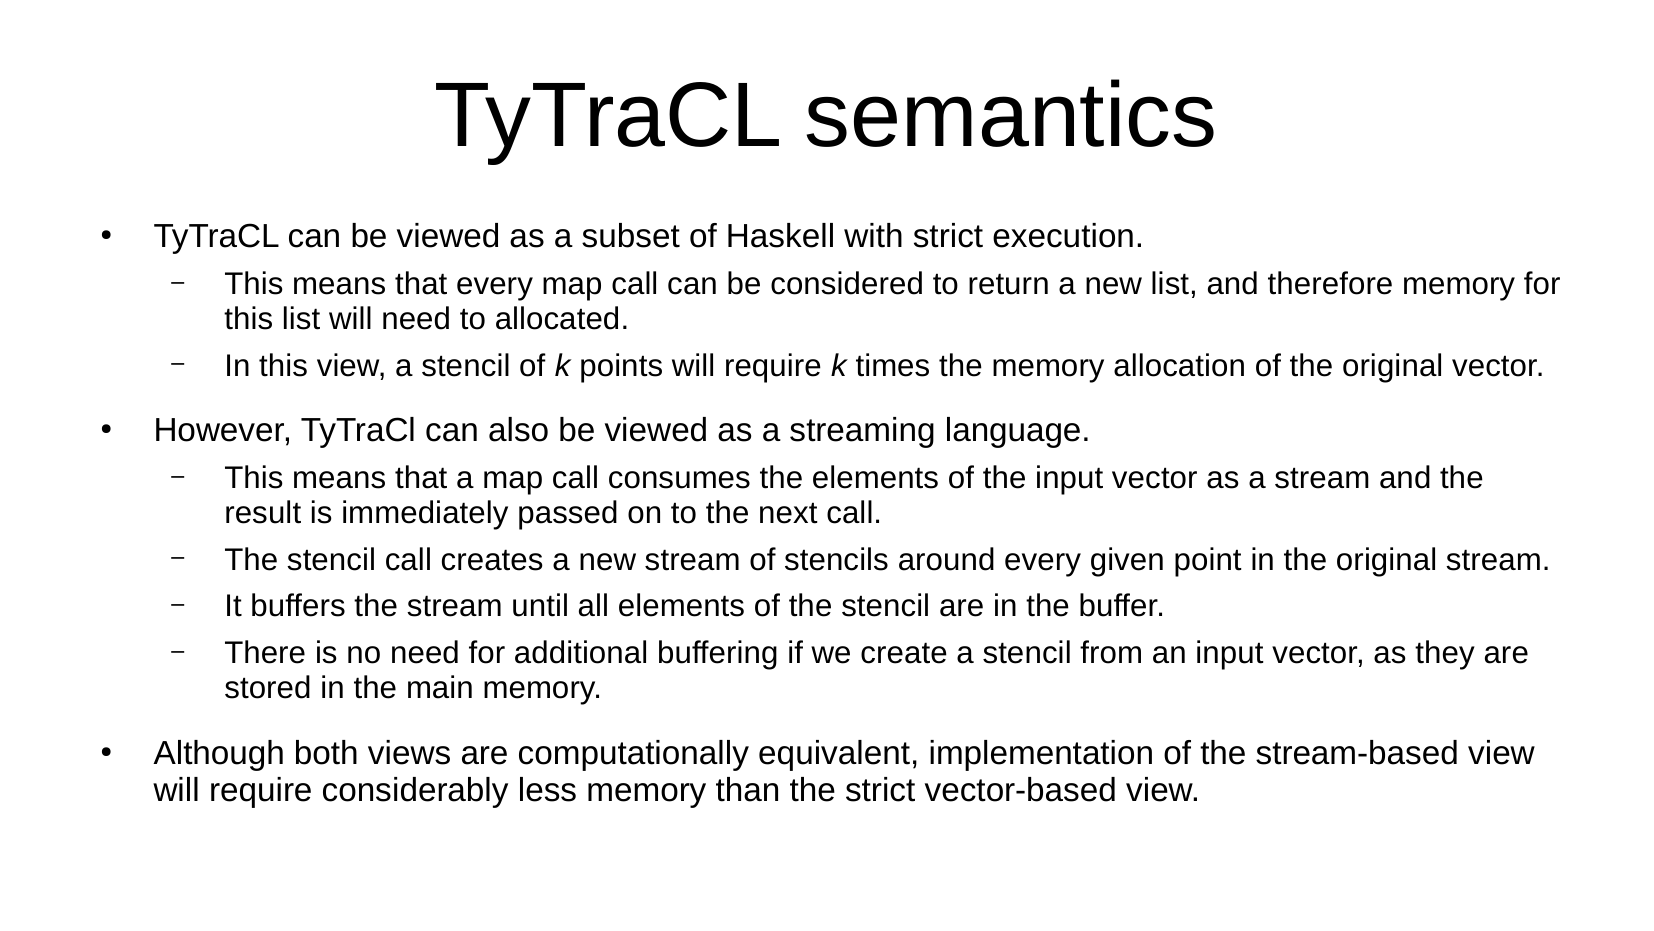

# TyTraCL semantics
TyTraCL can be viewed as a subset of Haskell with strict execution.
This means that every map call can be considered to return a new list, and therefore memory for this list will need to allocated.
In this view, a stencil of k points will require k times the memory allocation of the original vector.
However, TyTraCl can also be viewed as a streaming language.
This means that a map call consumes the elements of the input vector as a stream and the result is immediately passed on to the next call.
The stencil call creates a new stream of stencils around every given point in the original stream.
It buffers the stream until all elements of the stencil are in the buffer.
There is no need for additional buffering if we create a stencil from an input vector, as they are stored in the main memory.
Although both views are computationally equivalent, implementation of the stream-based view will require considerably less memory than the strict vector-based view.